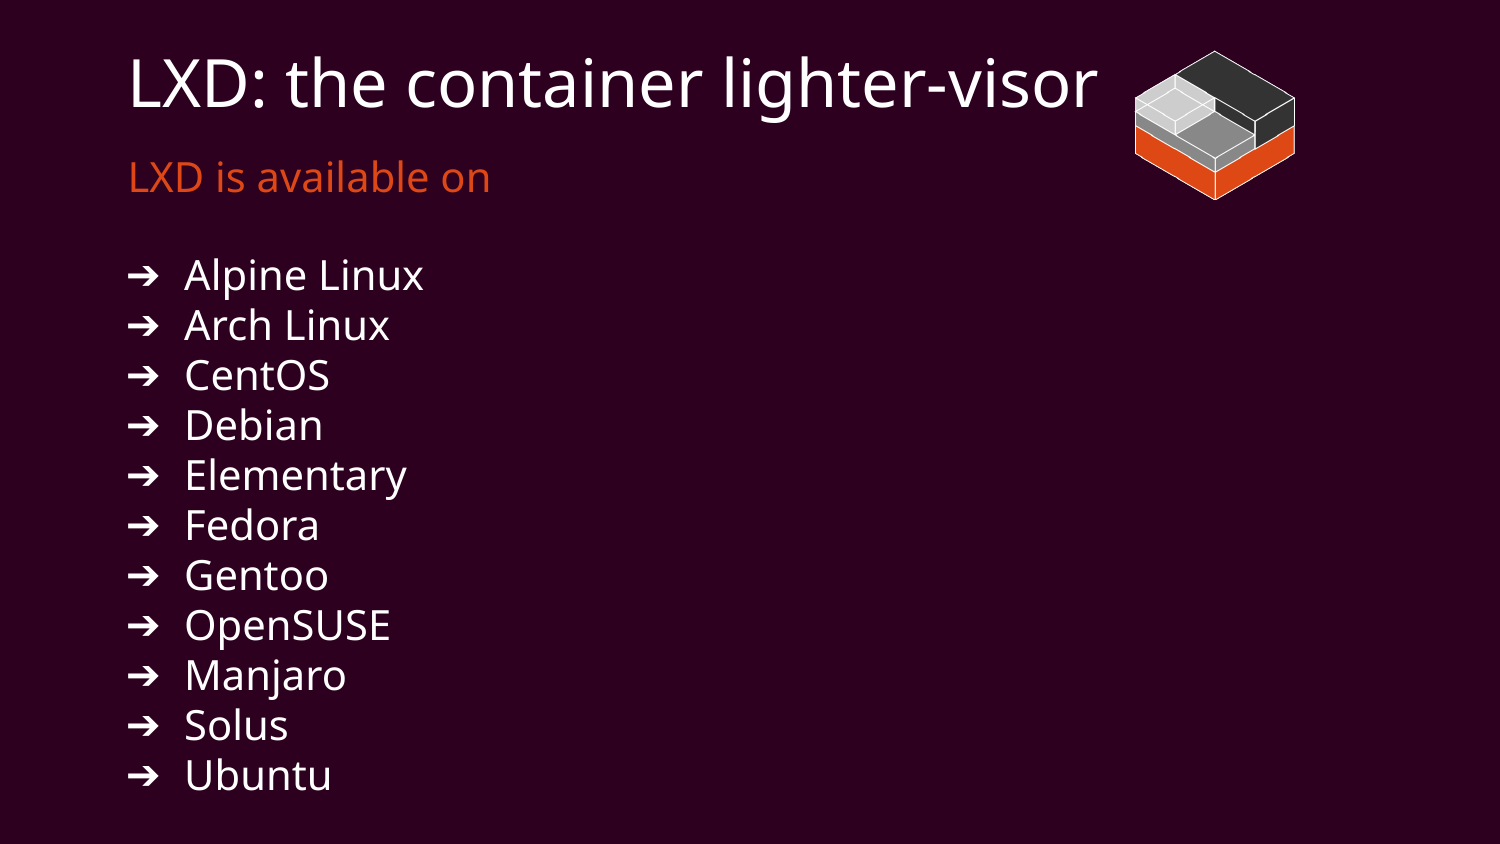

# LXD: the container lighter-visor
LXD is available on
Alpine Linux
Arch Linux
CentOS
Debian
Elementary
Fedora
Gentoo
OpenSUSE
Manjaro
Solus
Ubuntu